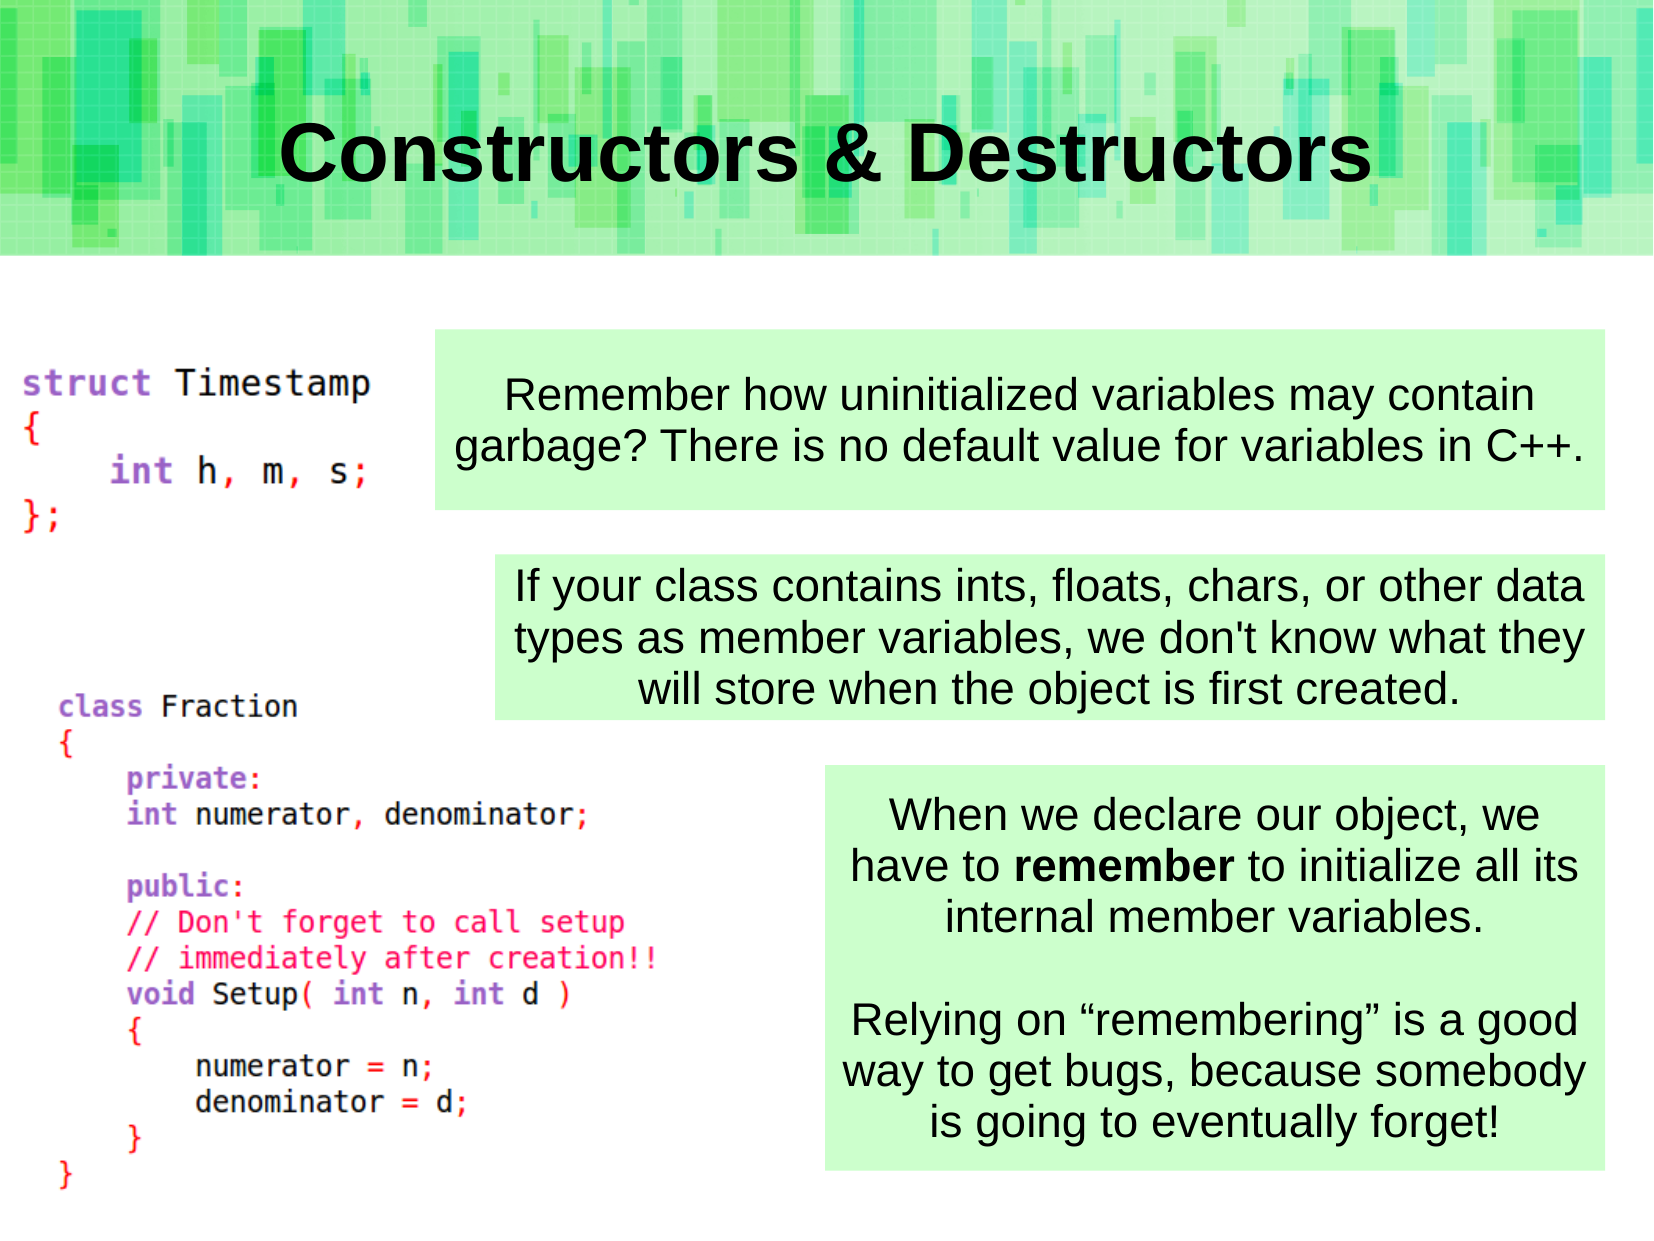

# Constructors & Destructors
Remember how uninitialized variables may contain garbage? There is no default value for variables in C++.
If your class contains ints, floats, chars, or other data types as member variables, we don't know what they will store when the object is first created.
When we declare our object, we have to remember to initialize all its internal member variables.
Relying on “remembering” is a good way to get bugs, because somebody is going to eventually forget!